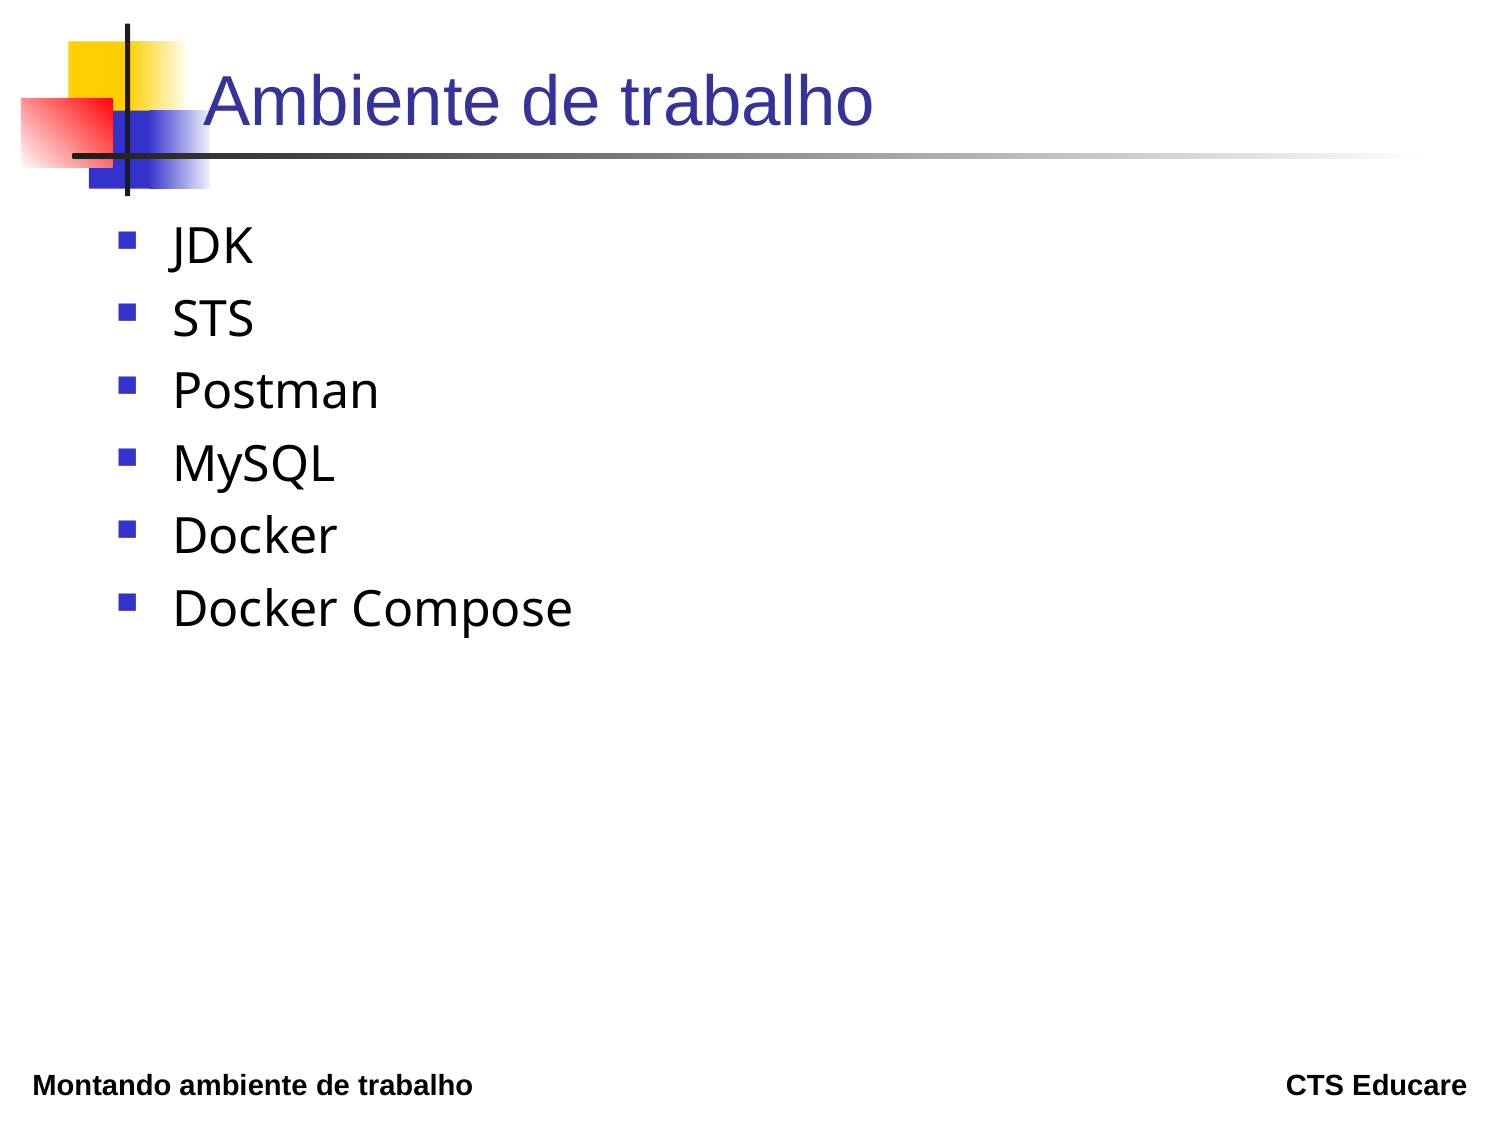

# Ambiente de trabalho
JDK
STS
Postman
MySQL
Docker
Docker Compose